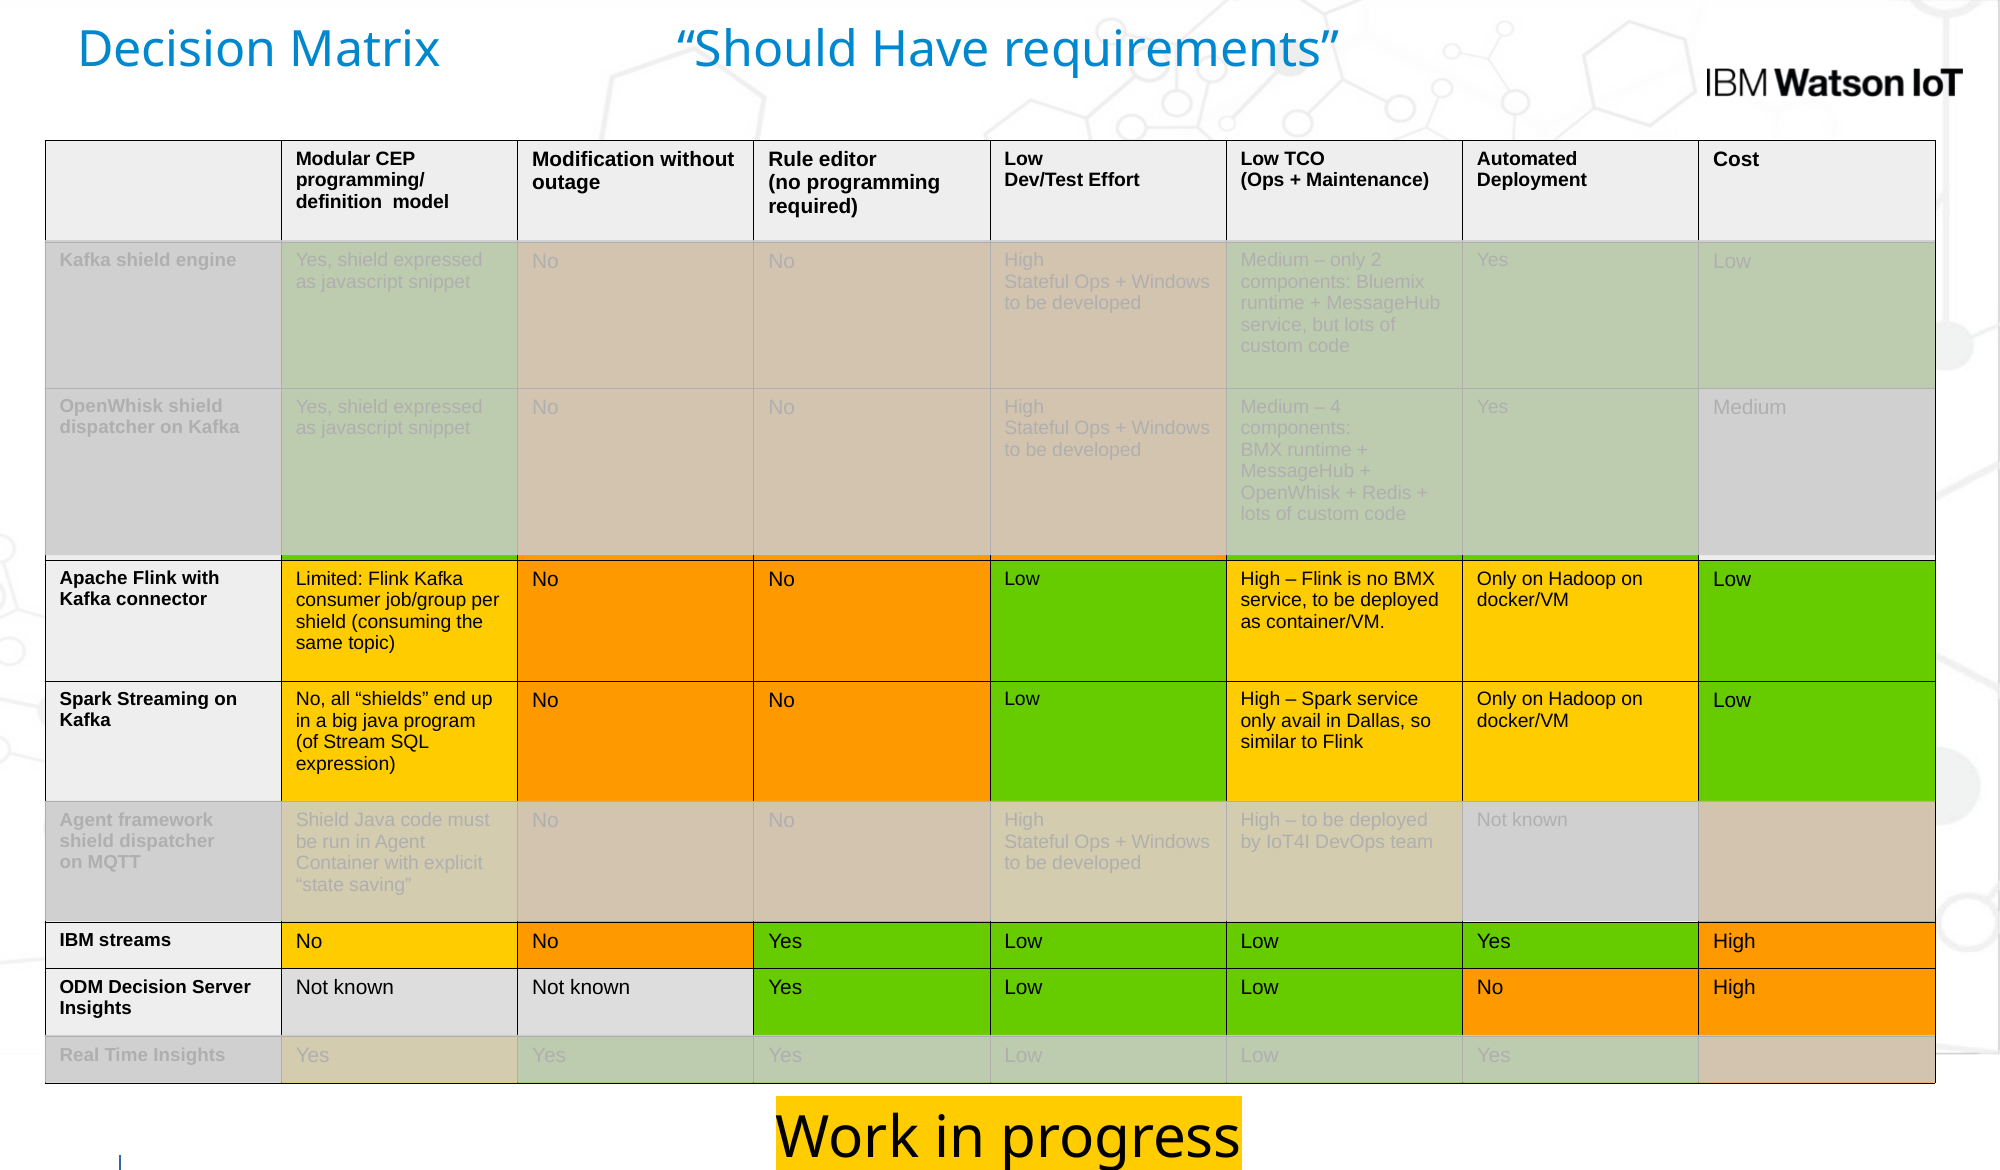

# Decision Matrix				“Should Have requirements”
| | Modular CEP programming/ definition model | Modification without outage | Rule editor (no programming required) | Low Dev/Test Effort | Low TCO (Ops + Maintenance) | Automated Deployment | Cost |
| --- | --- | --- | --- | --- | --- | --- | --- |
| Kafka shield engine | Yes, shield expressed as javascript snippet | No | No | High Stateful Ops + Windows to be developed | Medium – only 2 components: Bluemix runtime + MessageHub service, but lots of custom code | Yes | Low |
| OpenWhisk shield dispatcher on Kafka | Yes, shield expressed as javascript snippet | No | No | High Stateful Ops + Windows to be developed | Medium – 4 components: BMX runtime + MessageHub + OpenWhisk + Redis + lots of custom code | Yes | Medium |
| Apache Flink with Kafka connector | Limited: Flink Kafka consumer job/group per shield (consuming the same topic) | No | No | Low | High – Flink is no BMX service, to be deployed as container/VM. | Only on Hadoop on docker/VM | Low |
| Spark Streaming on Kafka | No, all “shields” end up in a big java program (of Stream SQL expression) | No | No | Low | High – Spark service only avail in Dallas, so similar to Flink | Only on Hadoop on docker/VM | Low |
| Agent framework shield dispatcher on MQTT | Shield Java code must be run in Agent Container with explicit “state saving” | No | No | High Stateful Ops + Windows to be developed | High – to be deployed by IoT4I DevOps team | Not known | |
| IBM streams | No | No | Yes | Low | Low | Yes | High |
| ODM Decision Server Insights | Not known | Not known | Yes | Low | Low | No | High |
| Real Time Insights | Yes | Yes | Yes | Low | Low | Yes | |
Work in progress